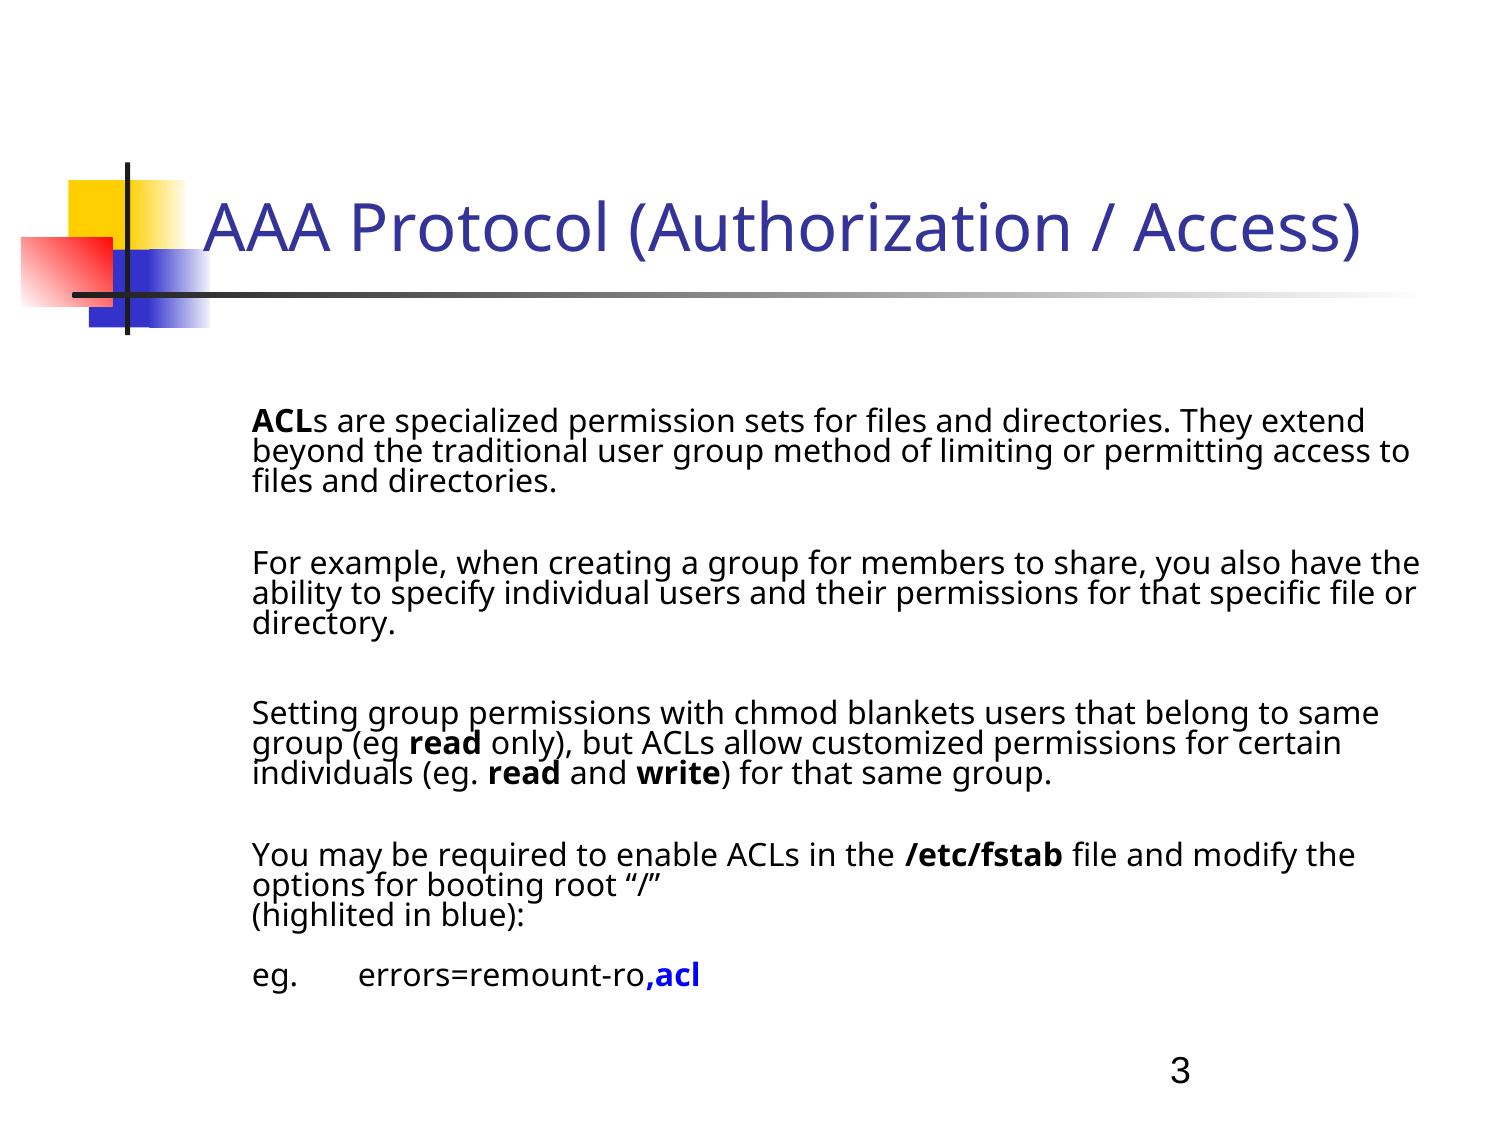

# AAA Protocol (Authorization / Access)
ACLs are specialized permission sets for files and directories. They extend beyond the traditional user group method of limiting or permitting access to files and directories.
For example, when creating a group for members to share, you also have the ability to specify individual users and their permissions for that specific file or directory.
Setting group permissions with chmod blankets users that belong to same group (eg read only), but ACLs allow customized permissions for certain individuals (eg. read and write) for that same group.
You may be required to enable ACLs in the /etc/fstab file and modify the options for booting root “/”
(highlited in blue):
eg. errors=remount-ro,acl
3